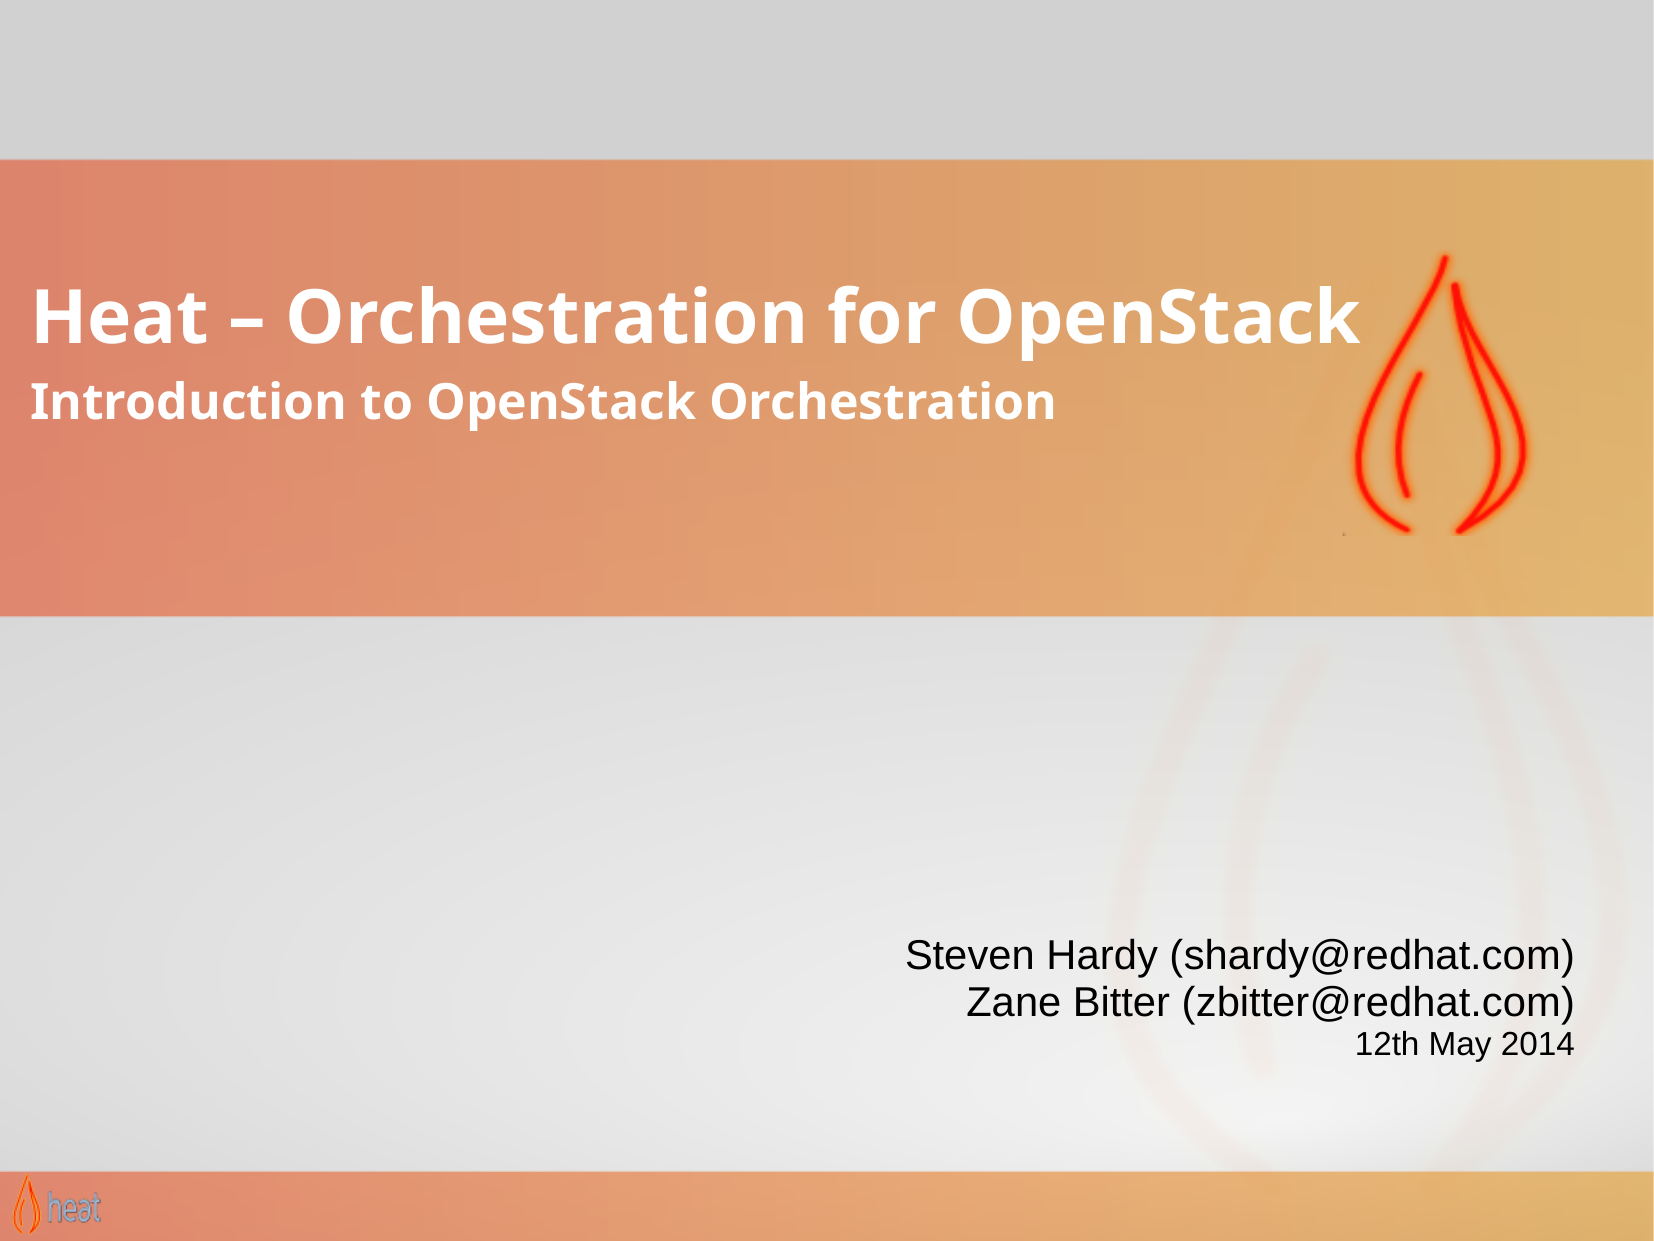

Heat – Orchestration for OpenStack
Introduction to OpenStack Orchestration
# Steven Hardy (shardy@redhat.com)
Zane Bitter (zbitter@redhat.com)
						12th May 2014